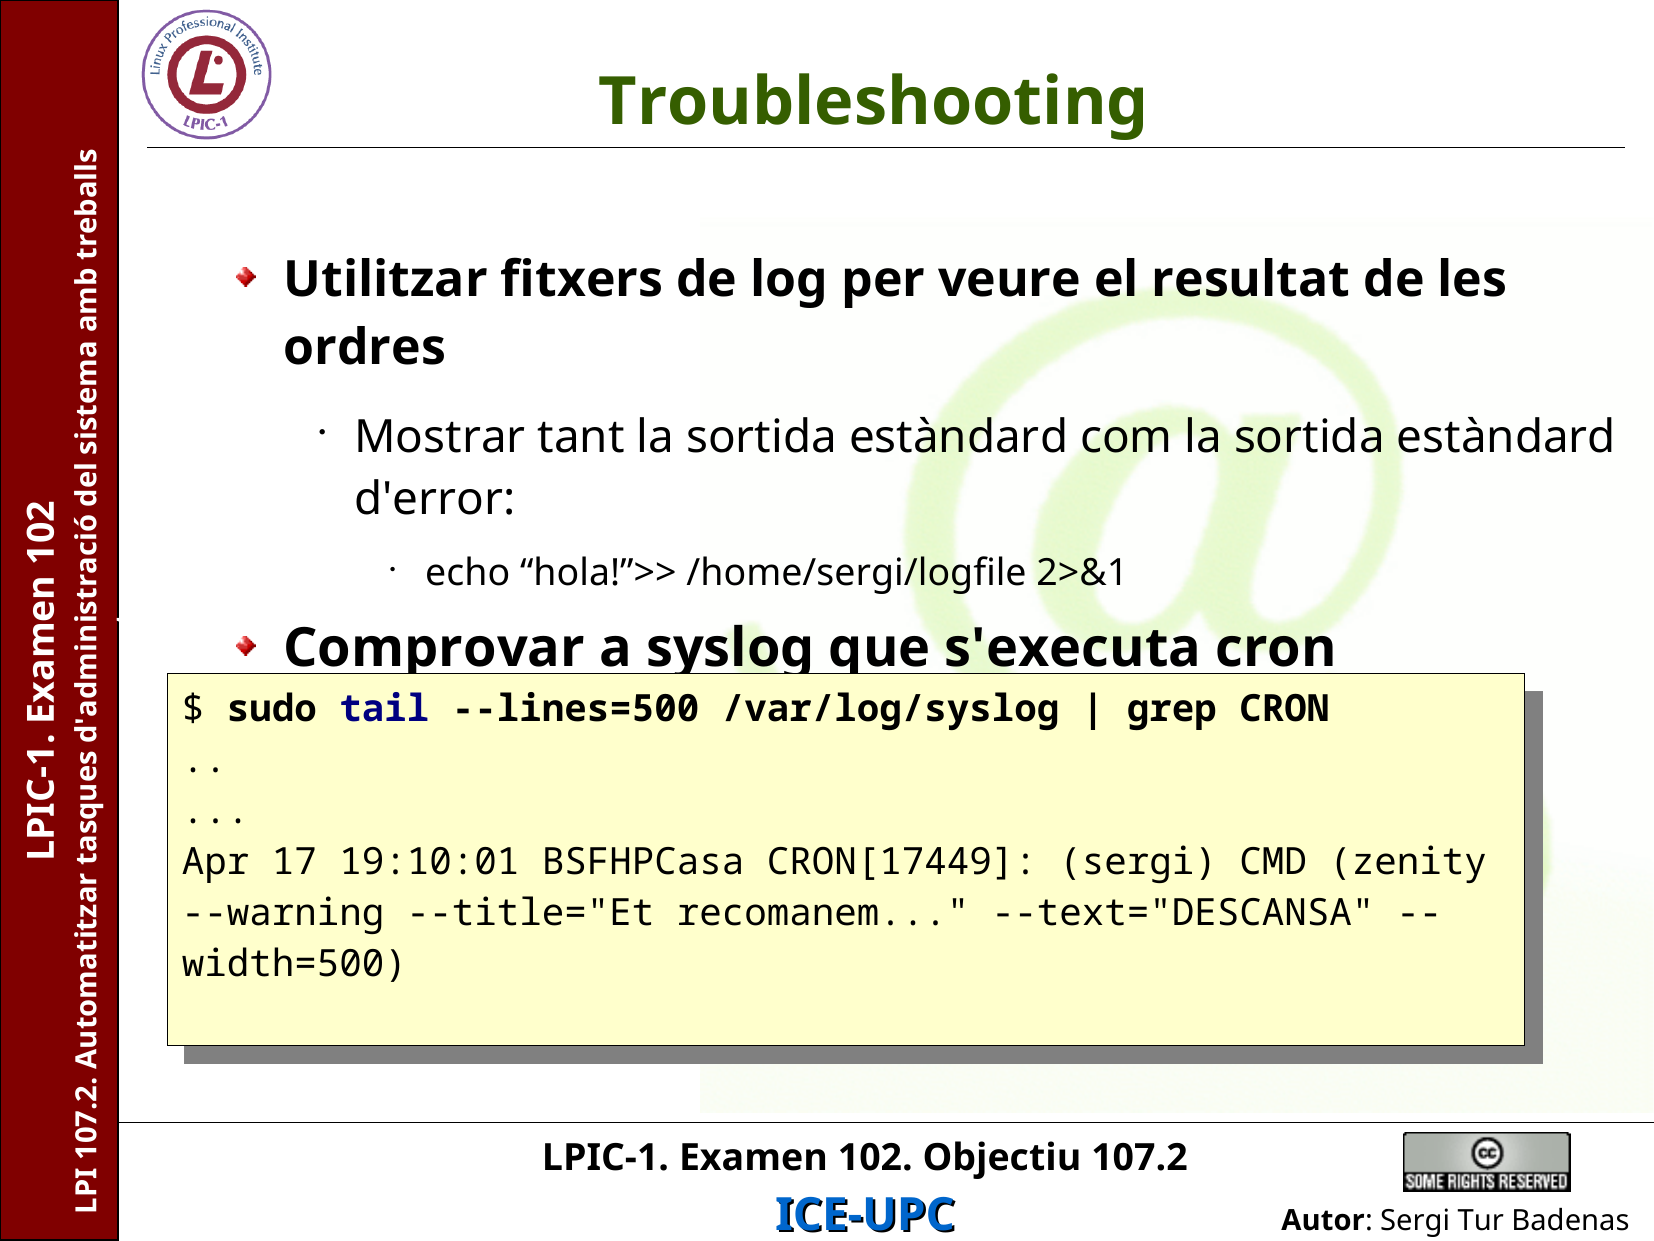

# Troubleshooting
Utilitzar fitxers de log per veure el resultat de les ordres
Mostrar tant la sortida estàndard com la sortida estàndard d'error:
echo “hola!”>> /home/sergi/logfile 2>&1
Comprovar a syslog que s'executa cron
$ sudo tail --lines=500 /var/log/syslog | grep CRON
..
...
Apr 17 19:10:01 BSFHPCasa CRON[17449]: (sergi) CMD (zenity --warning --title="Et recomanem..." --text="DESCANSA" --width=500)